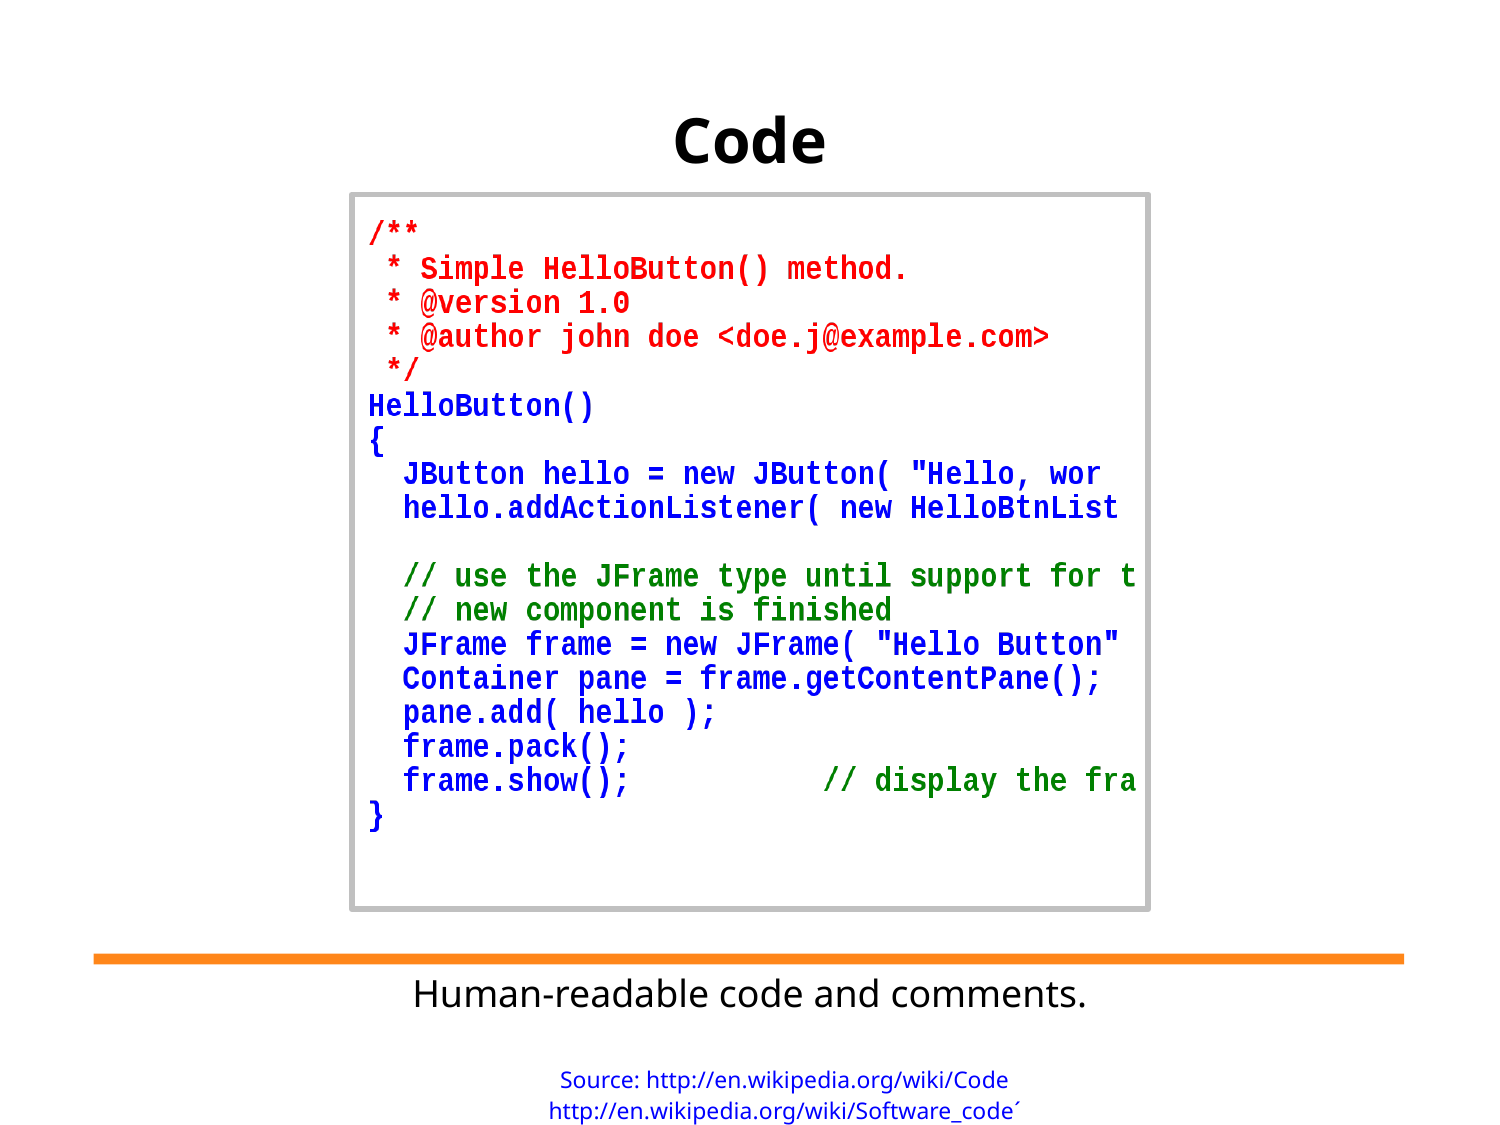

# Code
Human-readable code and comments.
Source: http://en.wikipedia.org/wiki/Code
http://en.wikipedia.org/wiki/Software_code´